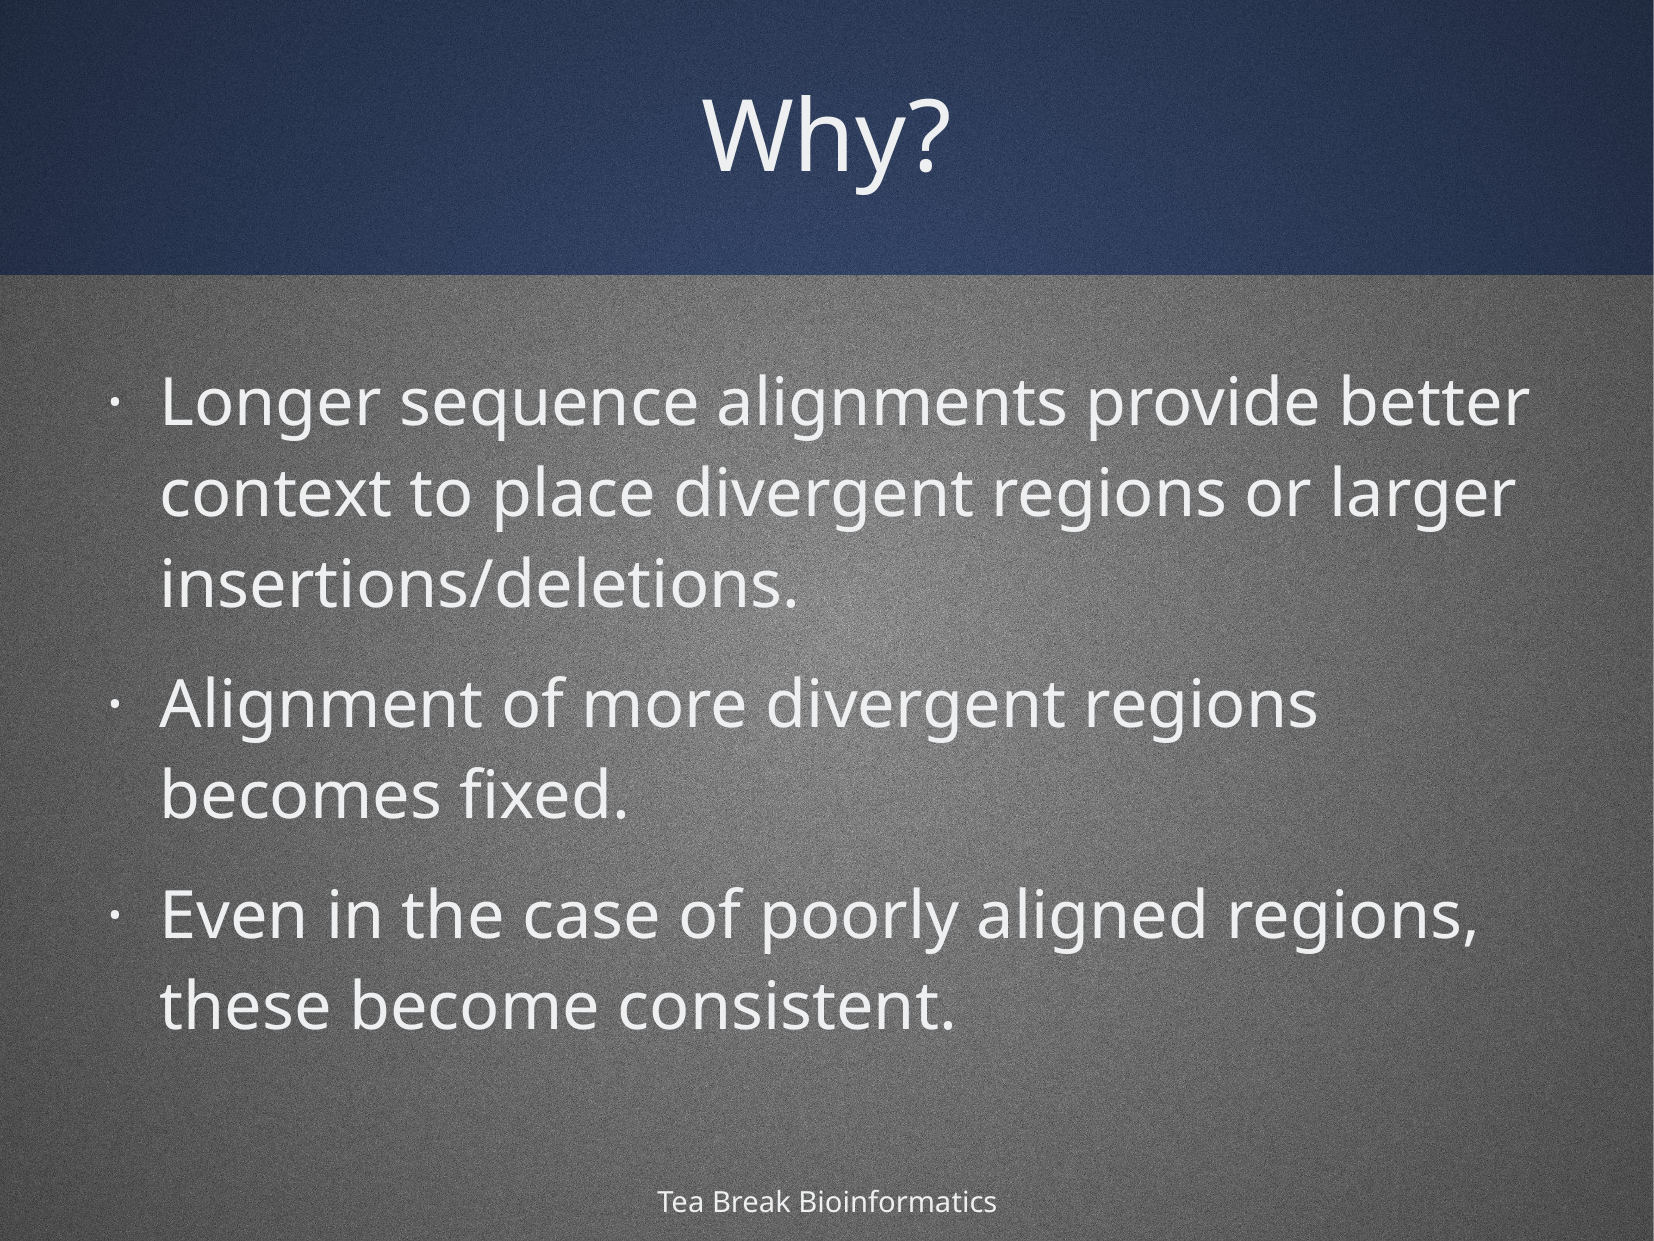

# Why?
Longer sequence alignments provide better context to place divergent regions or larger insertions/deletions.
Alignment of more divergent regions becomes fixed.
Even in the case of poorly aligned regions, these become consistent.